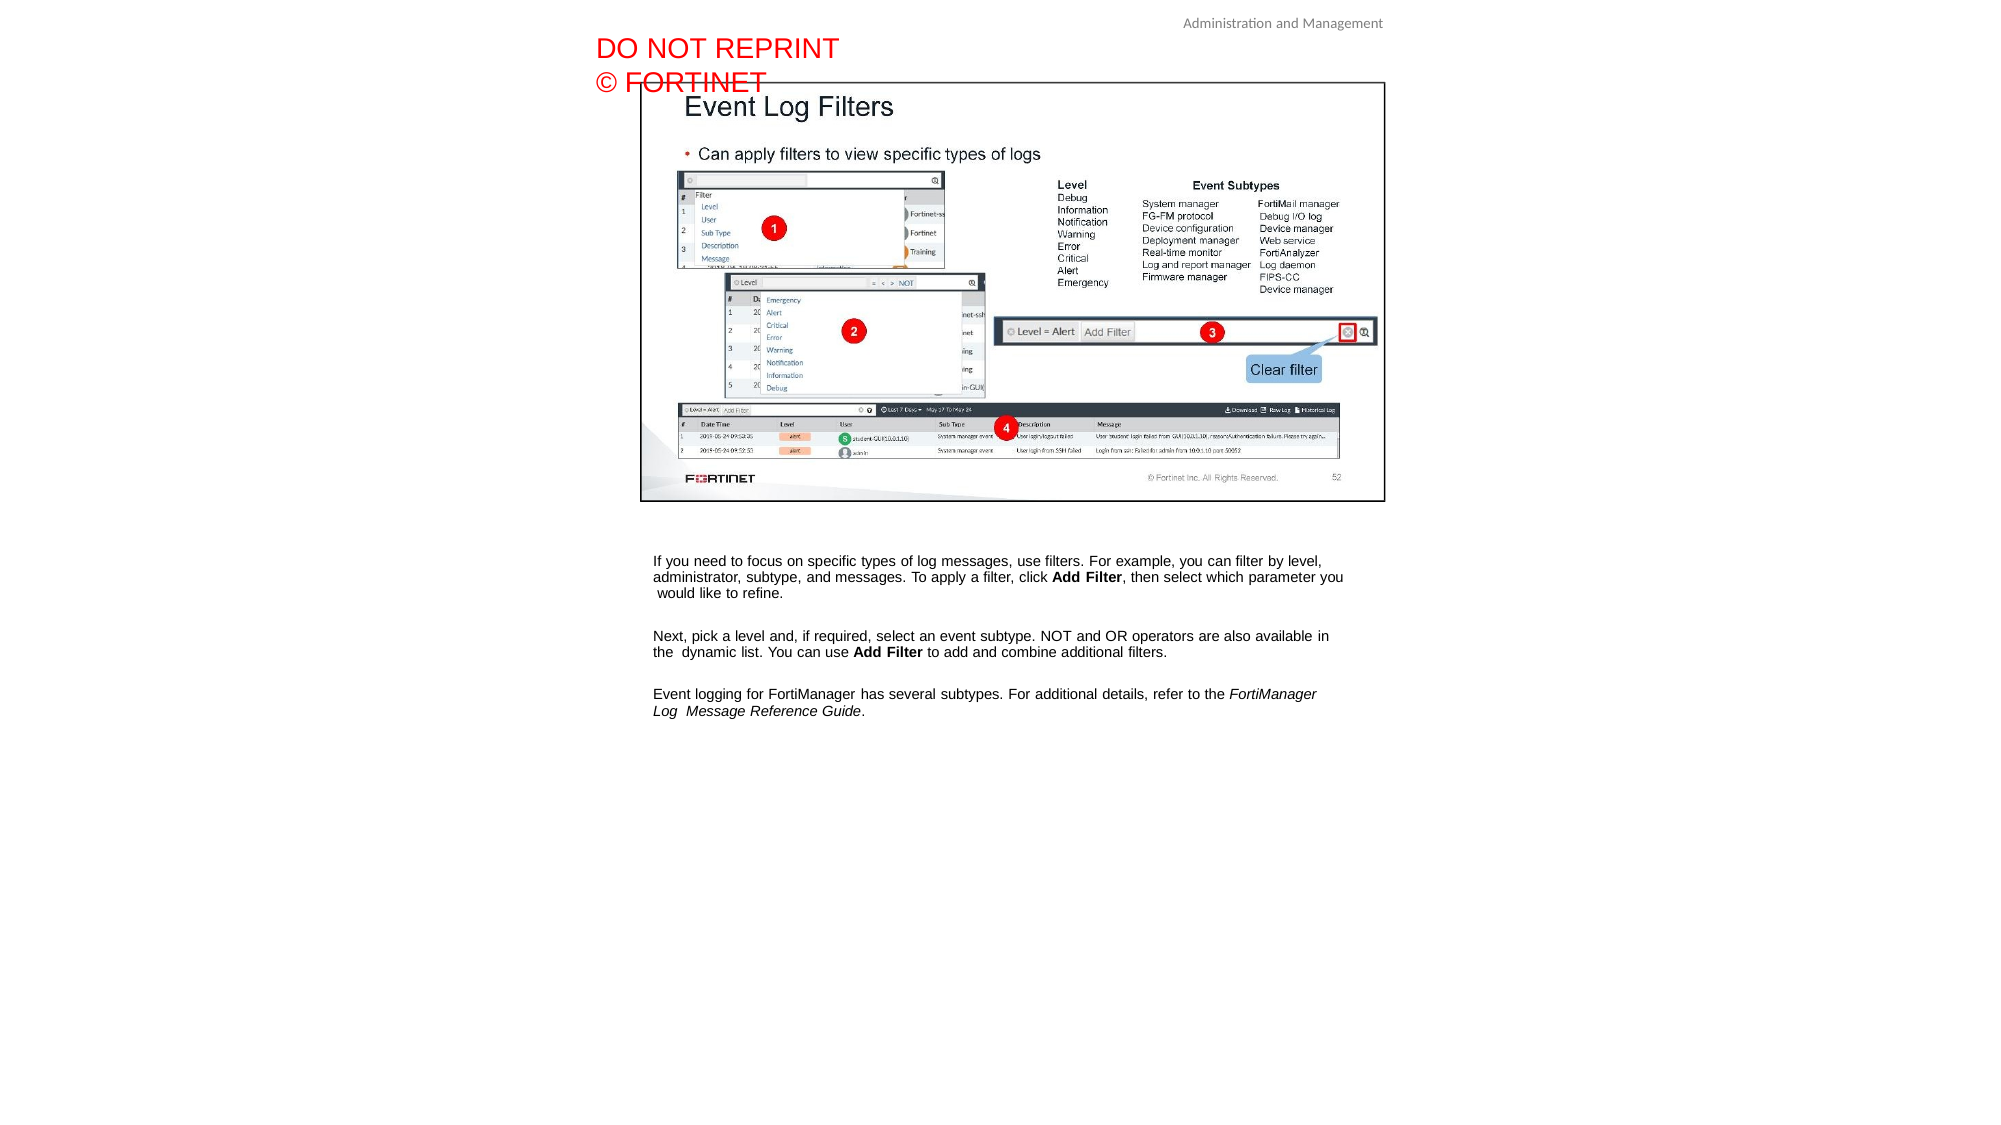

Administration and Management
DO NOT REPRINT
© FORTINET
If you need to focus on specific types of log messages, use filters. For example, you can filter by level, administrator, subtype, and messages. To apply a filter, click Add Filter, then select which parameter you would like to refine.
Next, pick a level and, if required, select an event subtype. NOT and OR operators are also available in the dynamic list. You can use Add Filter to add and combine additional filters.
Event logging for FortiManager has several subtypes. For additional details, refer to the FortiManager Log Message Reference Guide.
FortiManager 6.2 Study Guide
1